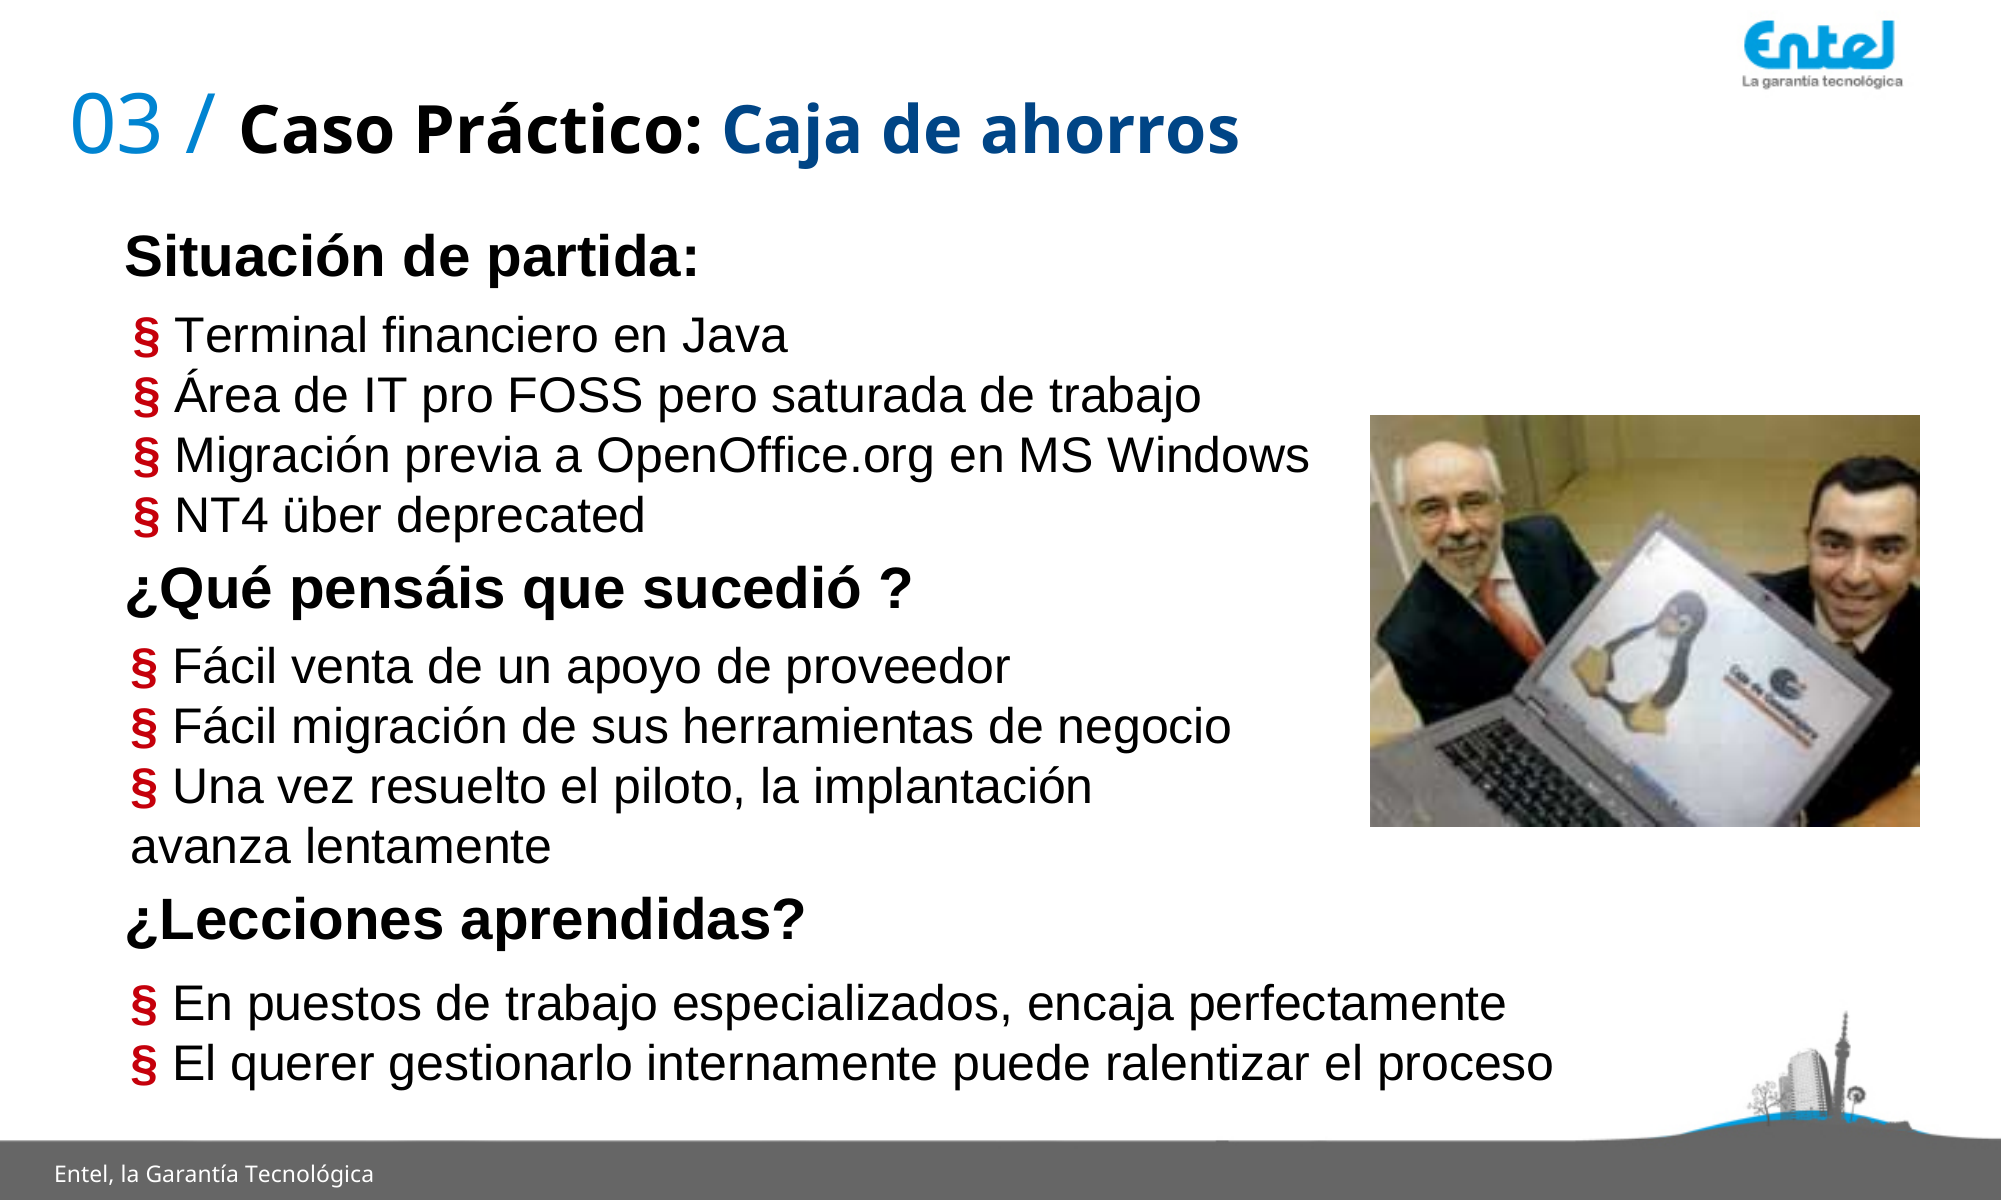

03 / Caso Práctico: Caja de ahorros
Situación de partida:
§ Terminal financiero en Java
§ Área de IT pro FOSS pero saturada de trabajo
§ Migración previa a OpenOffice.org en MS Windows
§ NT4 über deprecated
§ Fácil venta de un apoyo de proveedor
§ Fácil migración de sus herramientas de negocio
§ Una vez resuelto el piloto, la implantación avanza lentamente
¿Qué pensáis que sucedió ?
¿Lecciones aprendidas?
§ En puestos de trabajo especializados, encaja perfectamente
§ El querer gestionarlo internamente puede ralentizar el proceso
Entel, la Garantía Tecnológica